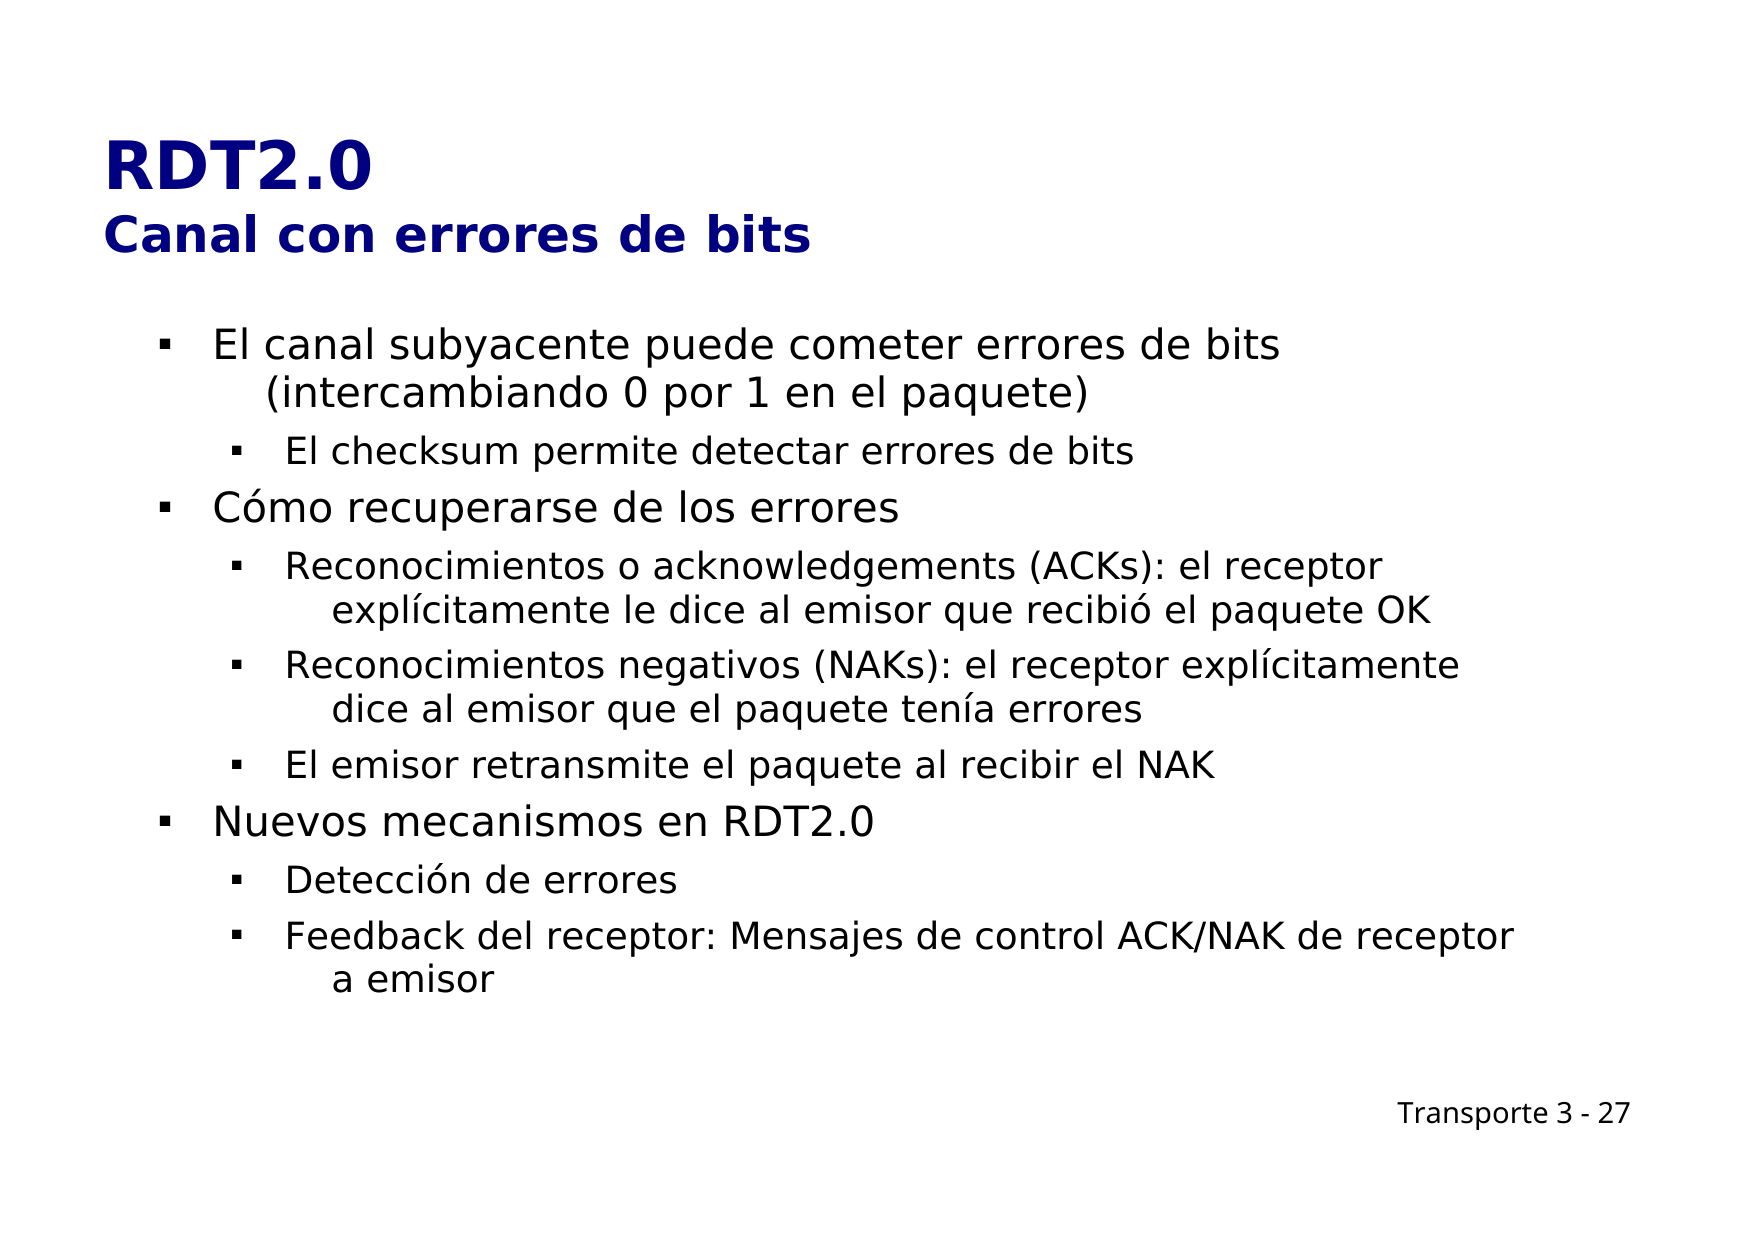

# RDT2.0 Canal con errores de bits
El canal subyacente puede cometer errores de bits (intercambiando 0 por 1 en el paquete)
El checksum permite detectar errores de bits
Cómo recuperarse de los errores
Reconocimientos o acknowledgements (ACKs): el receptor explícitamente le dice al emisor que recibió el paquete OK
Reconocimientos negativos (NAKs): el receptor explícitamente dice al emisor que el paquete tenía errores
El emisor retransmite el paquete al recibir el NAK
Nuevos mecanismos en RDT2.0
Detección de errores
Feedback del receptor: Mensajes de control ACK/NAK de receptor a emisor